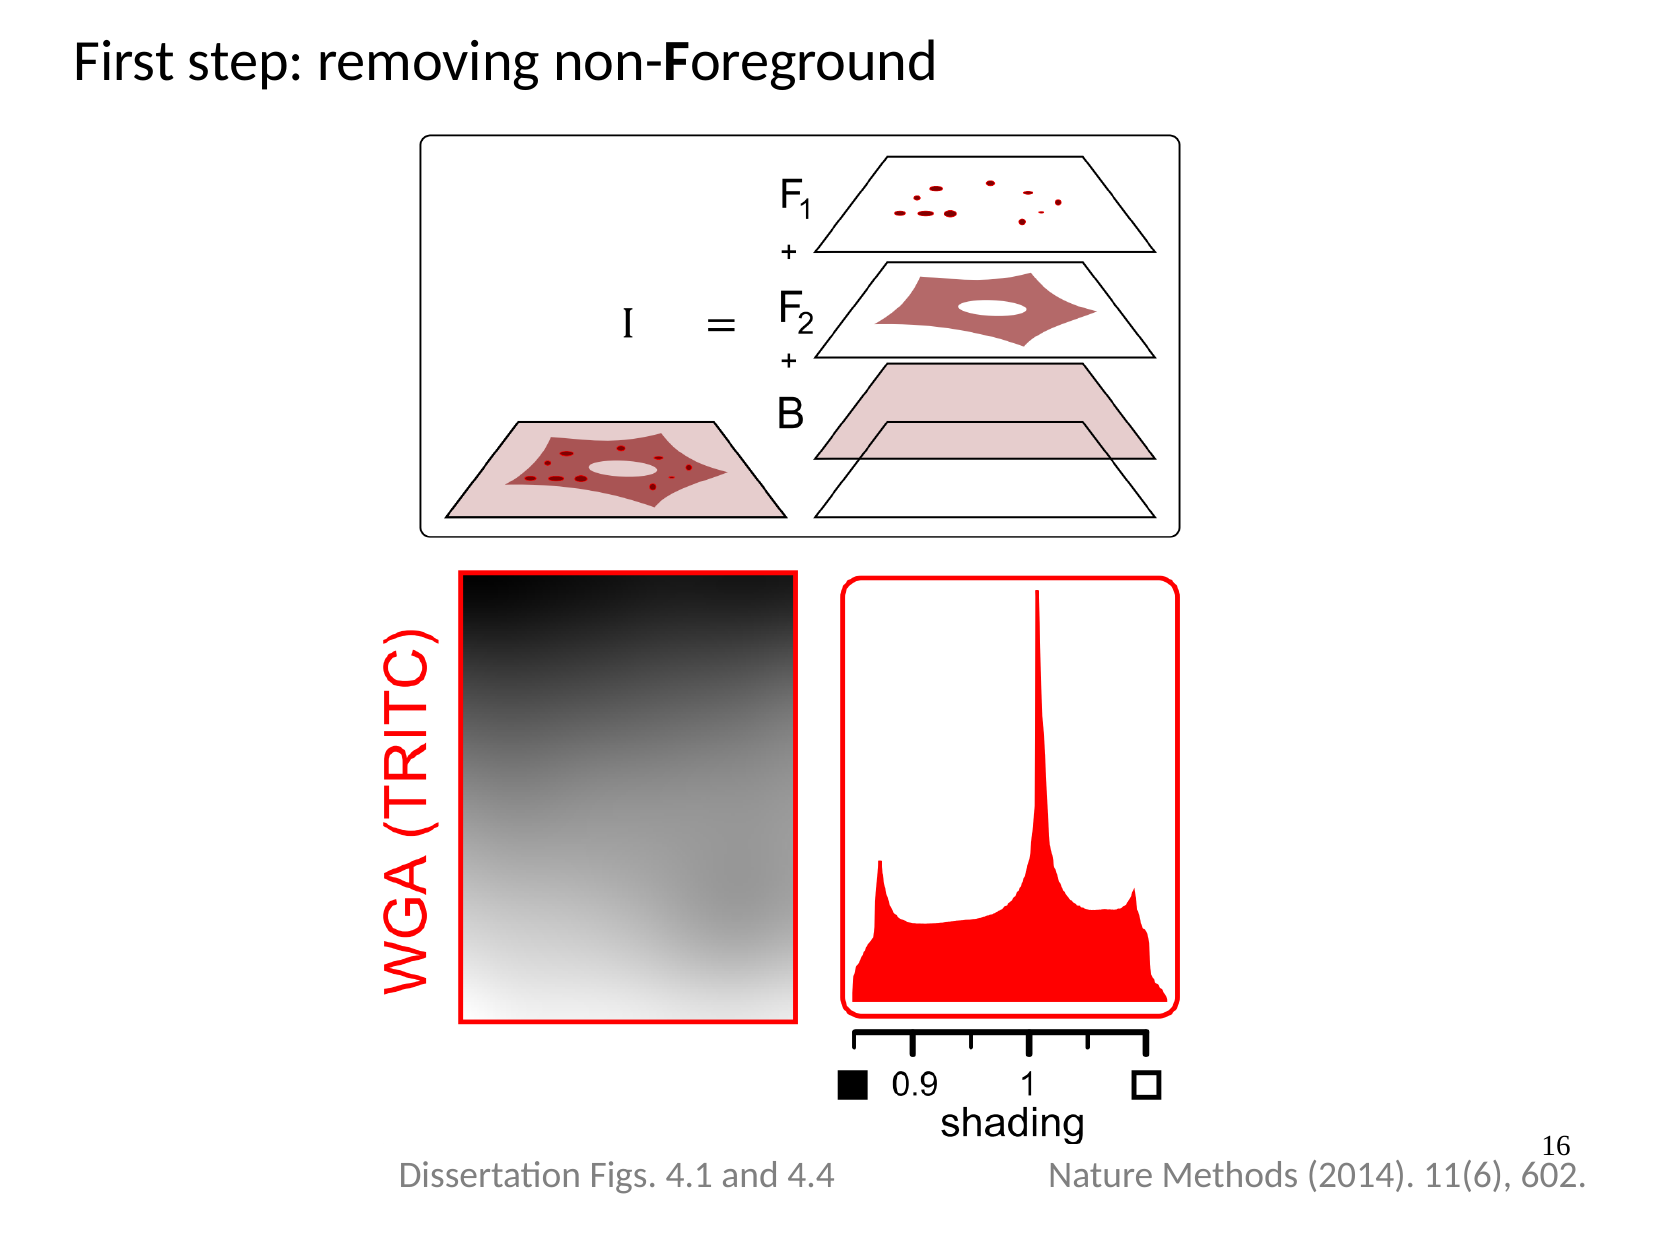

First step: removing non-Foreground
16
Dissertation Figs. 4.1 and 4.4
Nature Methods (2014). 11(6), 602.